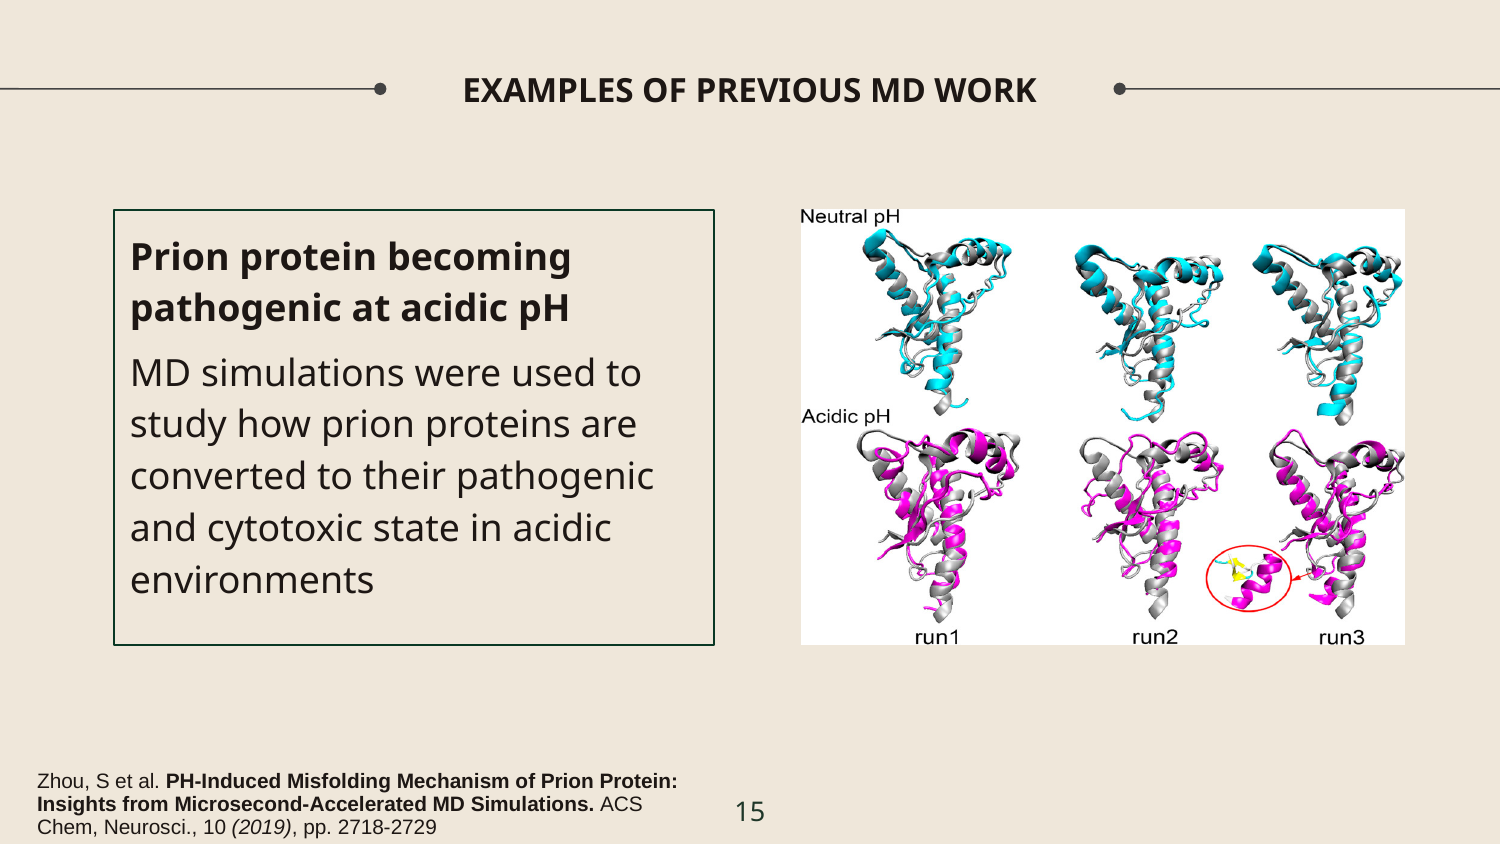

# EXAMPLES OF PREVIOUS MD WORK
Prion protein becoming pathogenic at acidic pH
MD simulations were used to study how prion proteins are converted to their pathogenic and cytotoxic state in acidic environments
Zhou, S et al. PH-Induced Misfolding Mechanism of Prion Protein: Insights from Microsecond-Accelerated MD Simulations. ACS Chem, Neurosci., 10 (2019), pp. 2718-2729